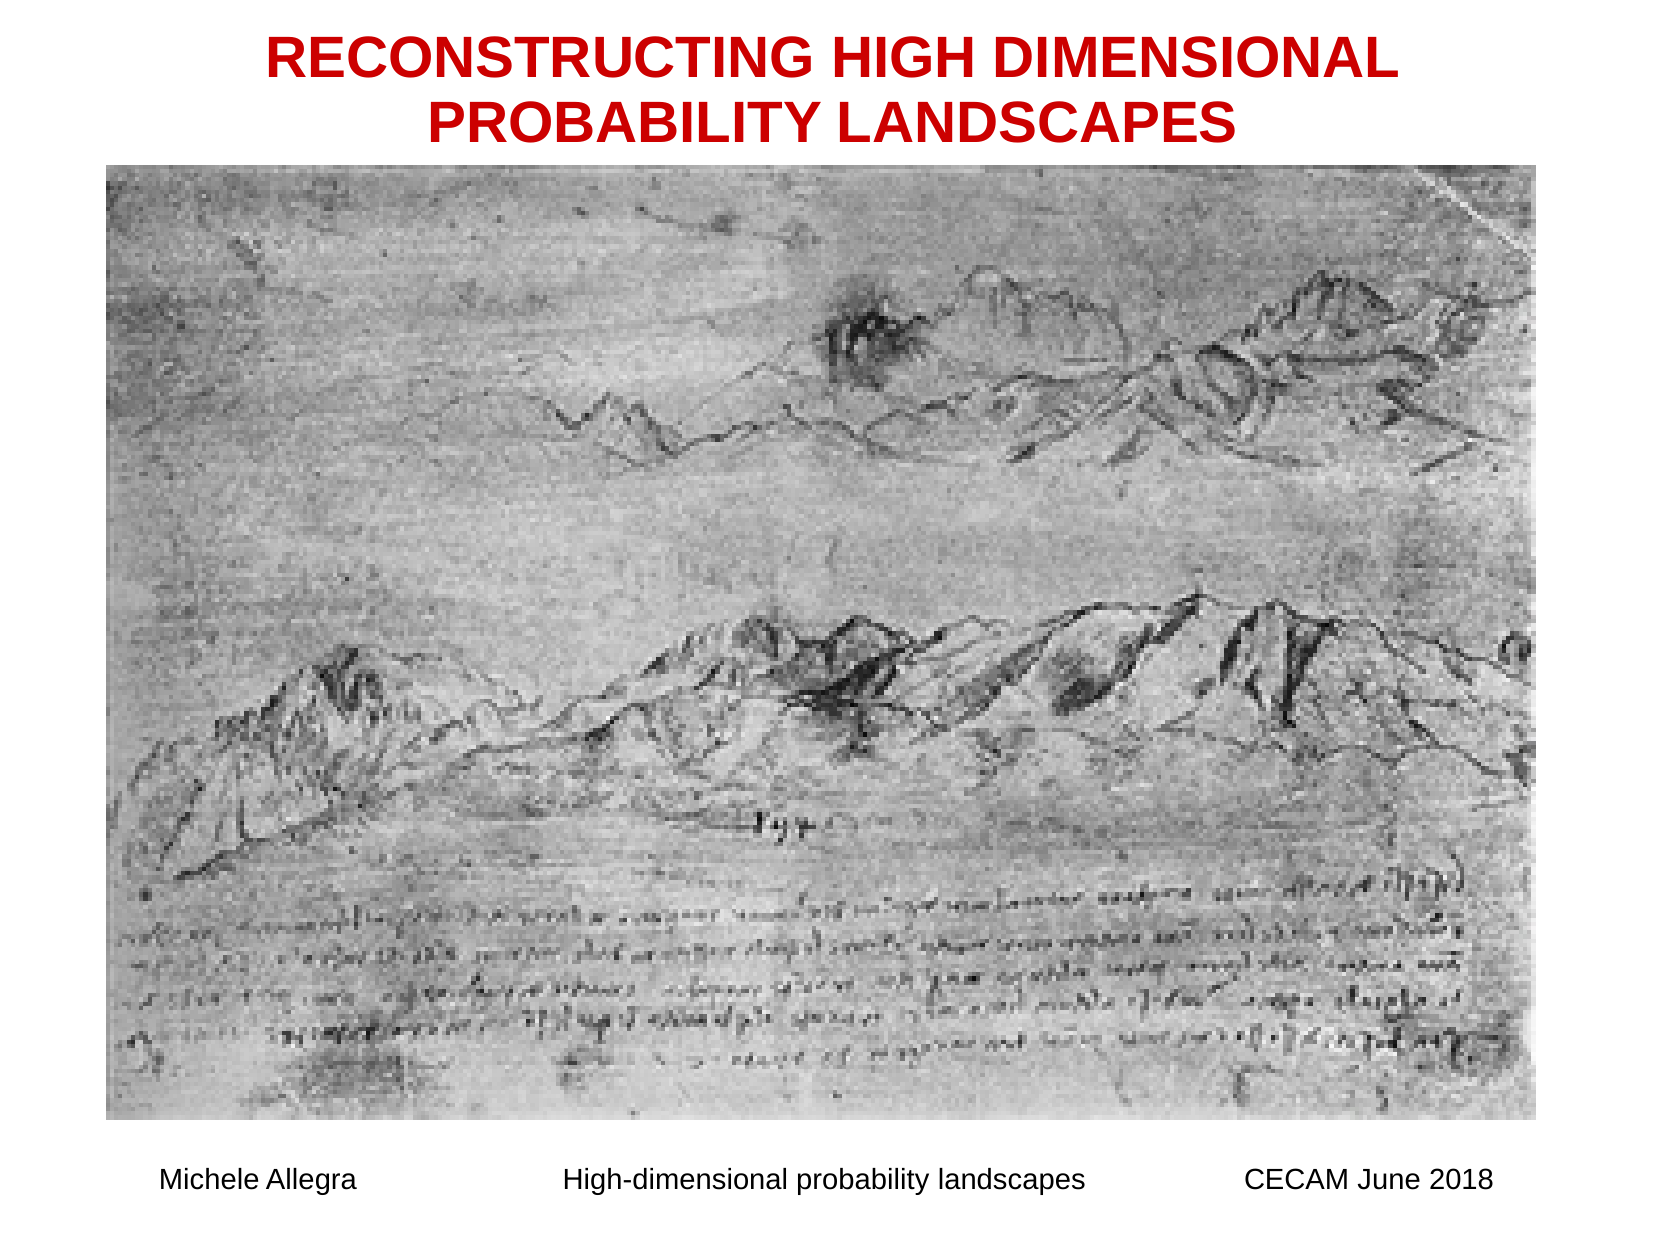

# RECONSTRUCTING HIGH DIMENSIONAL PROBABILITY LANDSCAPES
Michele Allegra High-dimensional probability landscapes CECAM June 2018